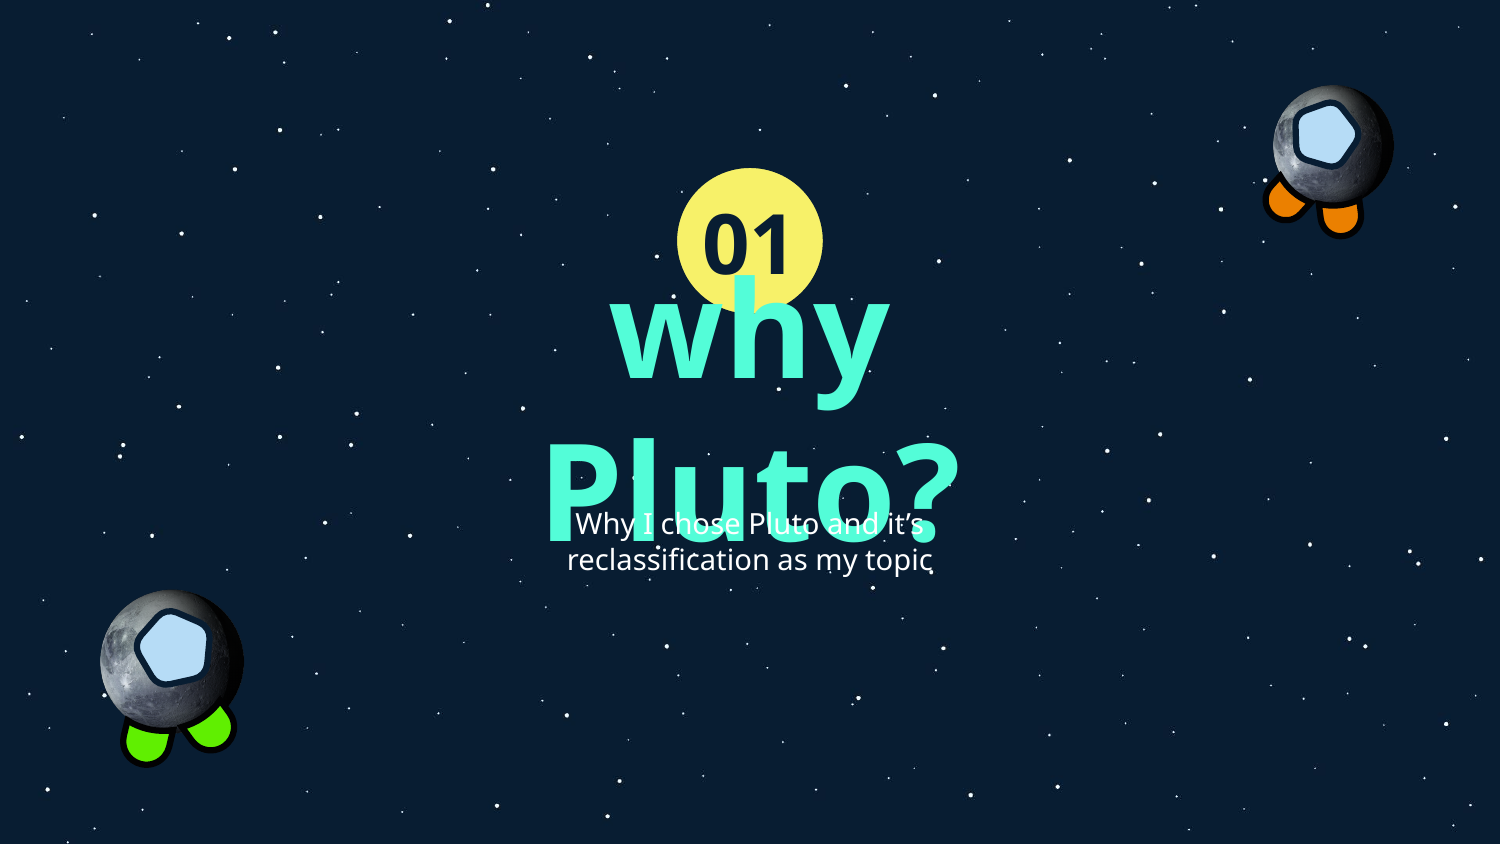

01
# why Pluto?
Why I chose Pluto and it’s reclassification as my topic